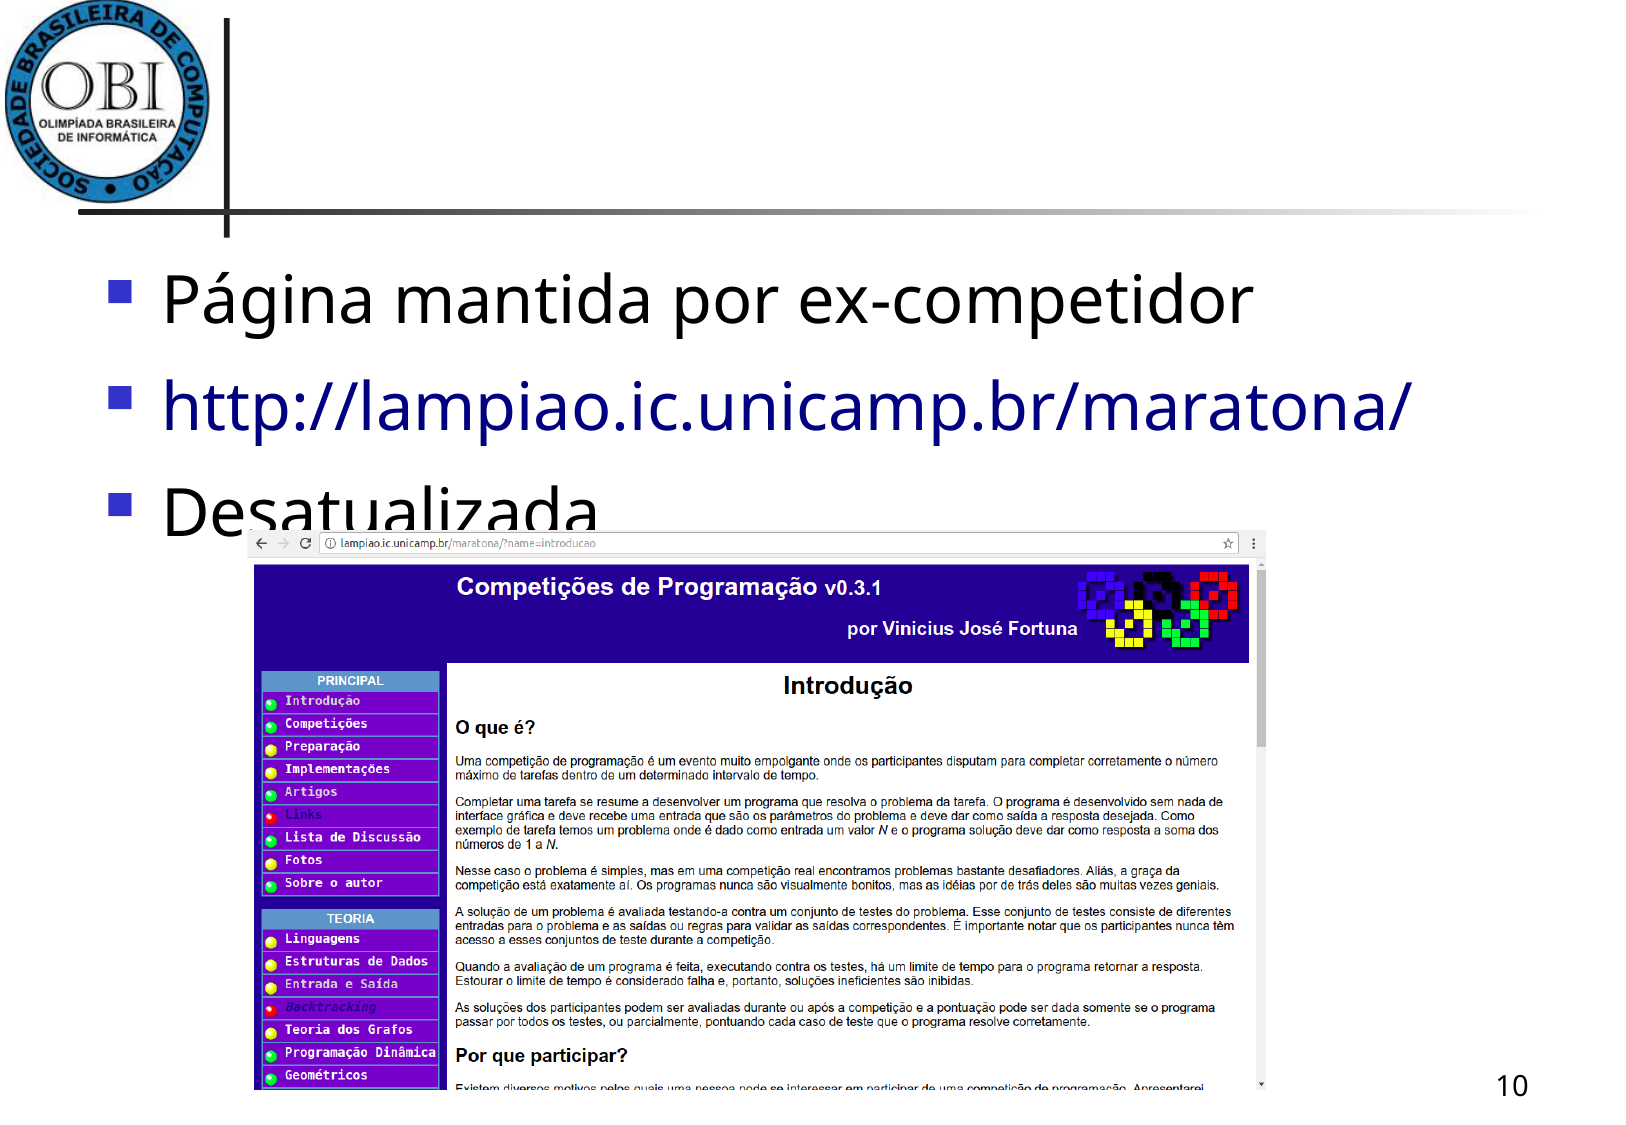

#
Página mantida por ex-competidor
http://lampiao.ic.unicamp.br/maratona/
Desatualizada